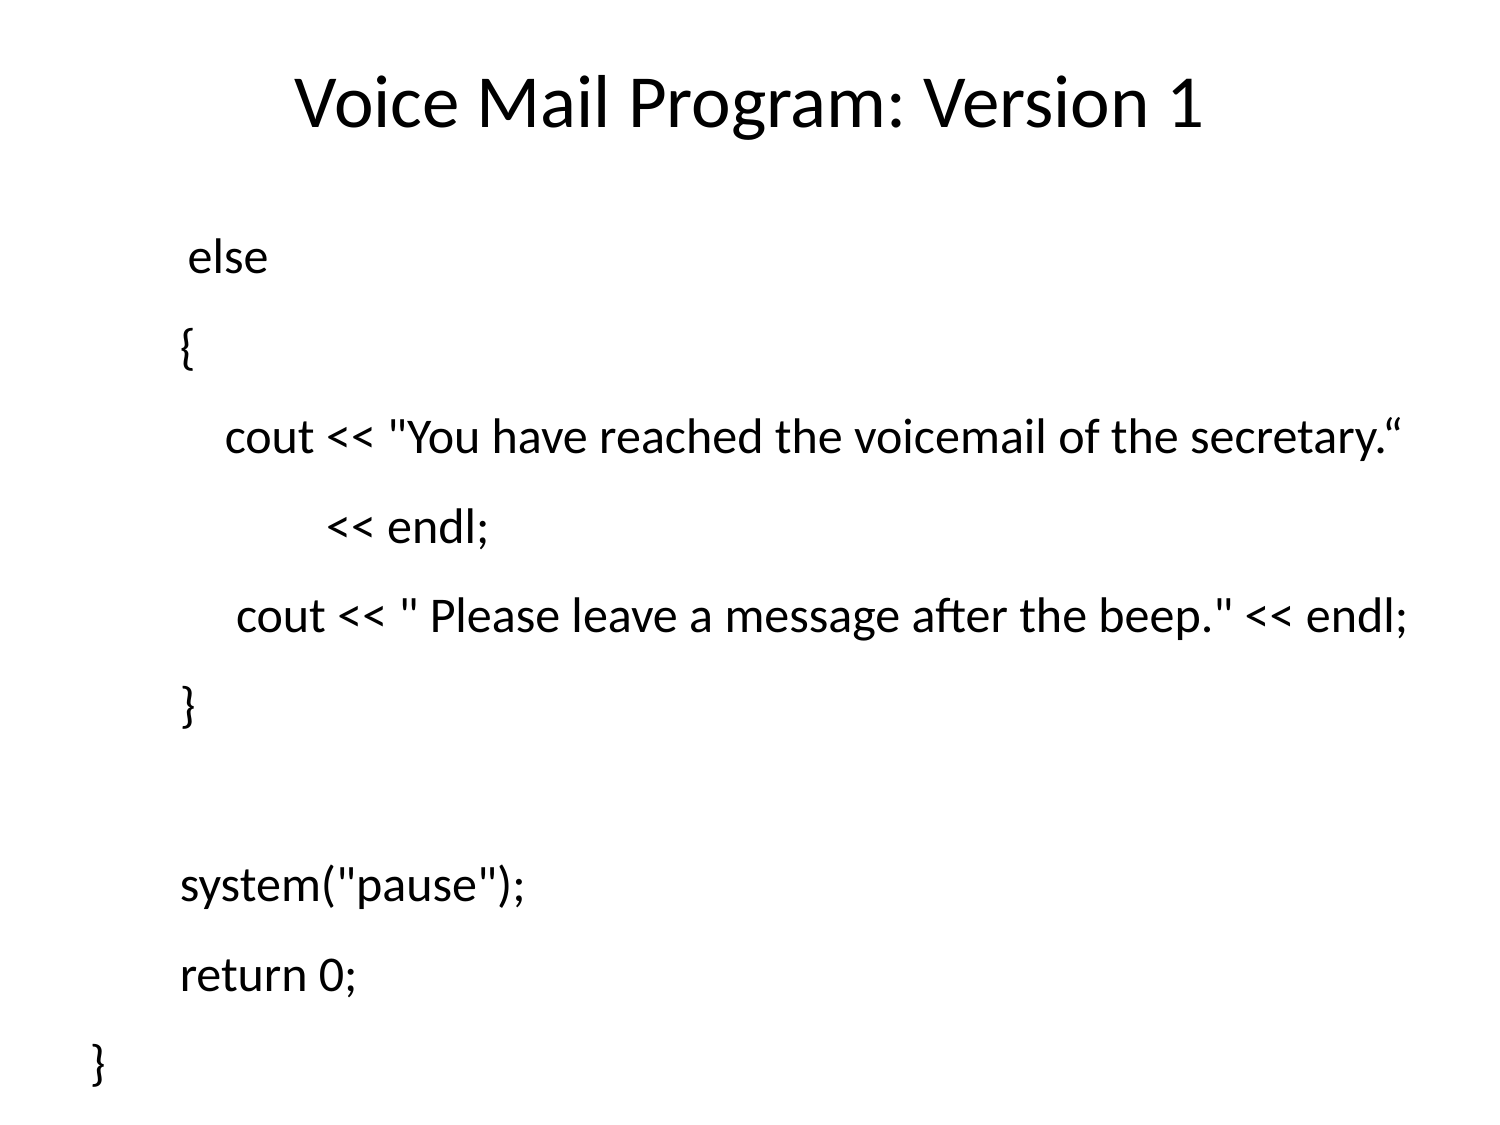

# Voice Mail Program: Version 1
 else
 {
 cout << "You have reached the voicemail of the secretary.“
 << endl;
 cout << " Please leave a message after the beep." << endl;
 }
 system("pause");
 return 0;
}